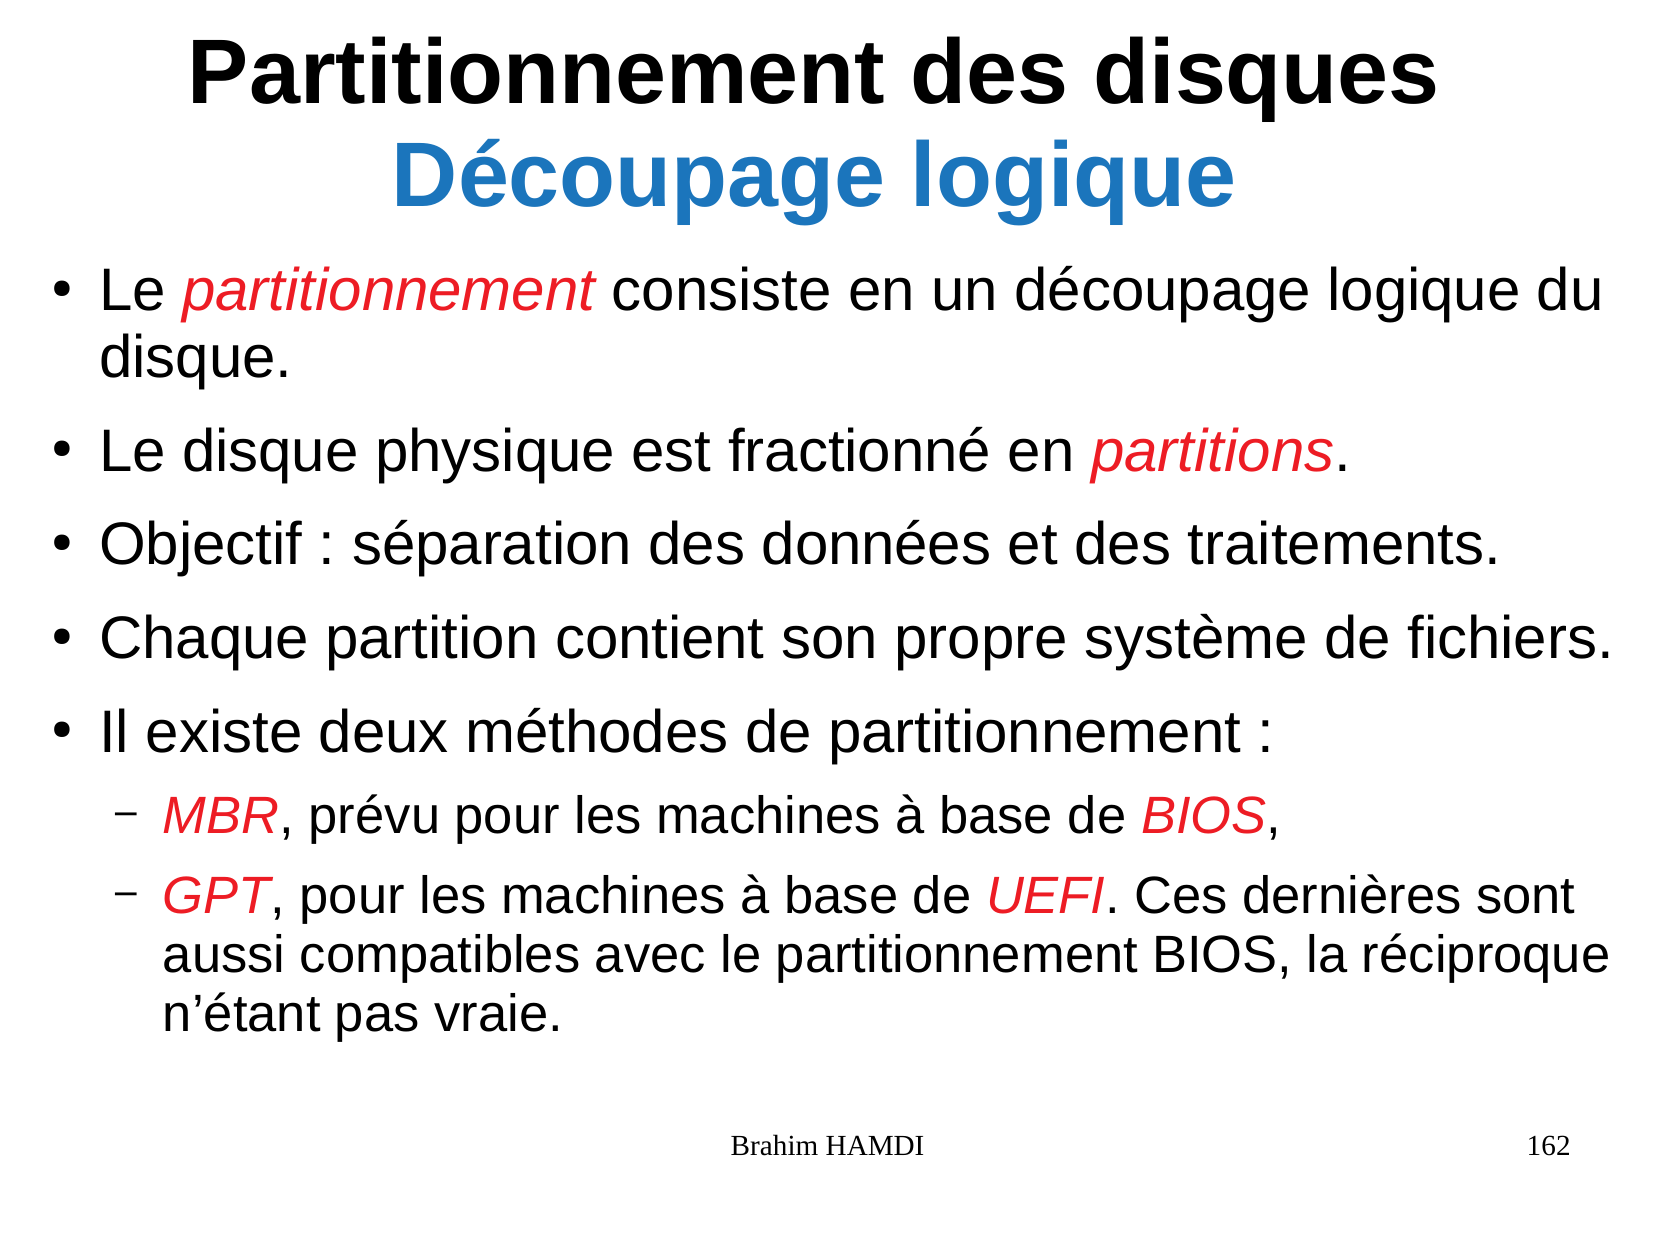

# Partitionnement des disques Découpage logique
Le partitionnement consiste en un découpage logique du disque.
Le disque physique est fractionné en partitions.
Objectif : séparation des données et des traitements.
Chaque partition contient son propre système de fichiers.
Il existe deux méthodes de partitionnement :
MBR, prévu pour les machines à base de BIOS,
GPT, pour les machines à base de UEFI. Ces dernières sont aussi compatibles avec le partitionnement BIOS, la réciproque n’étant pas vraie.
Brahim HAMDI
162